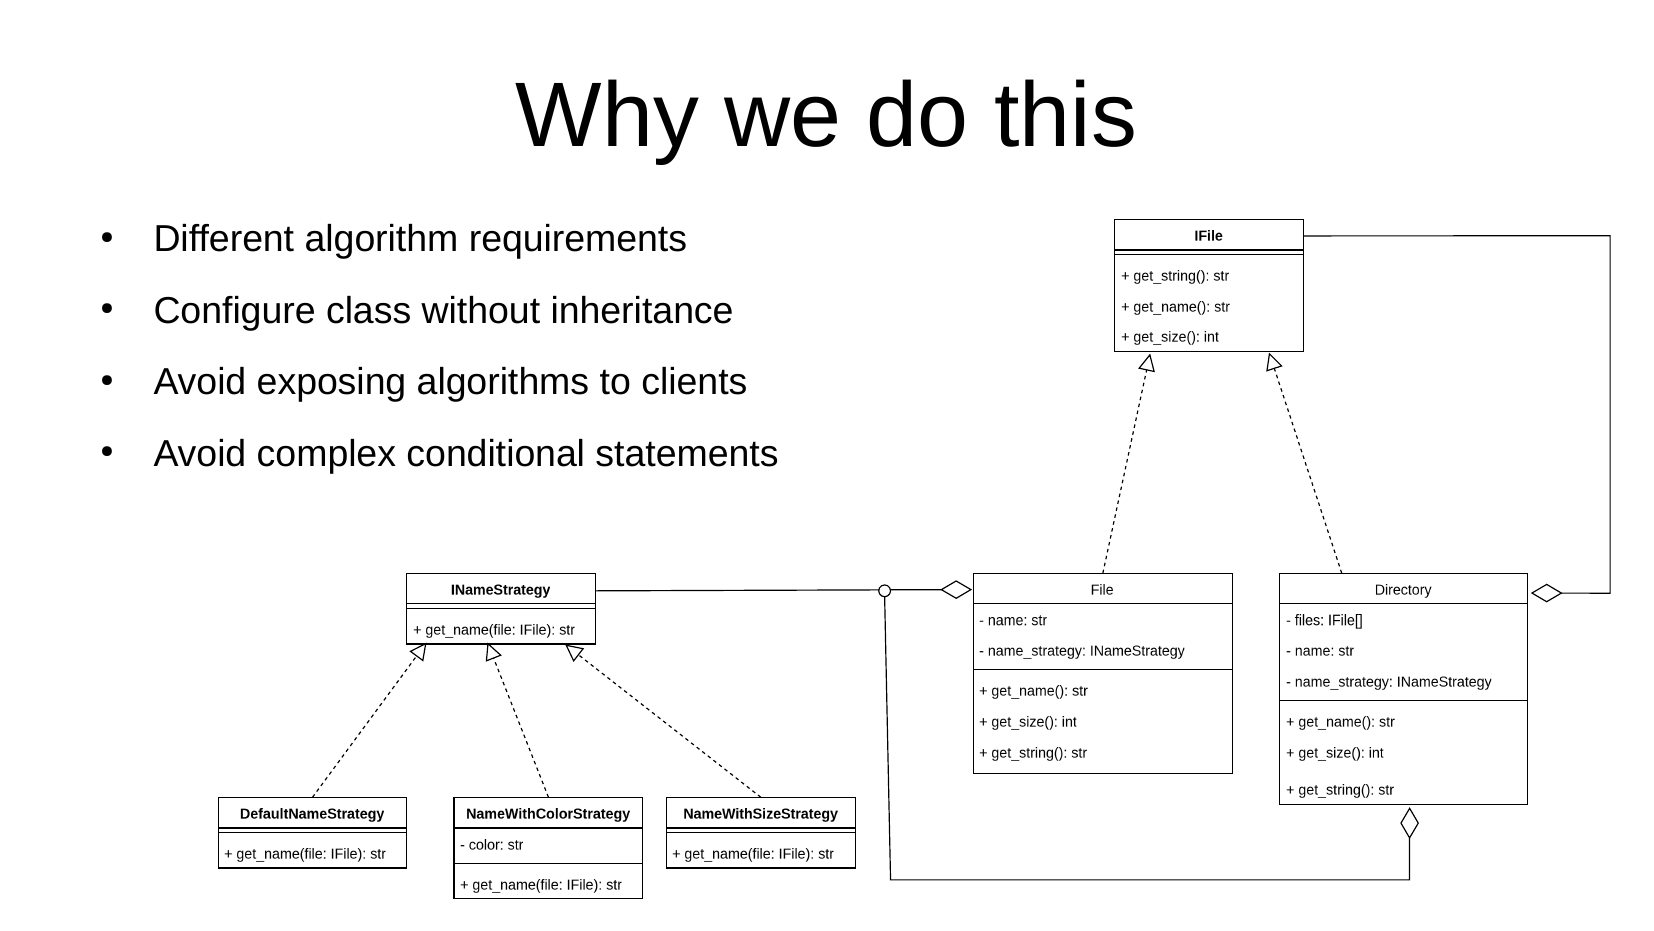

# Why we do this
Different algorithm requirements
Configure class without inheritance
Avoid exposing algorithms to clients
Avoid complex conditional statements